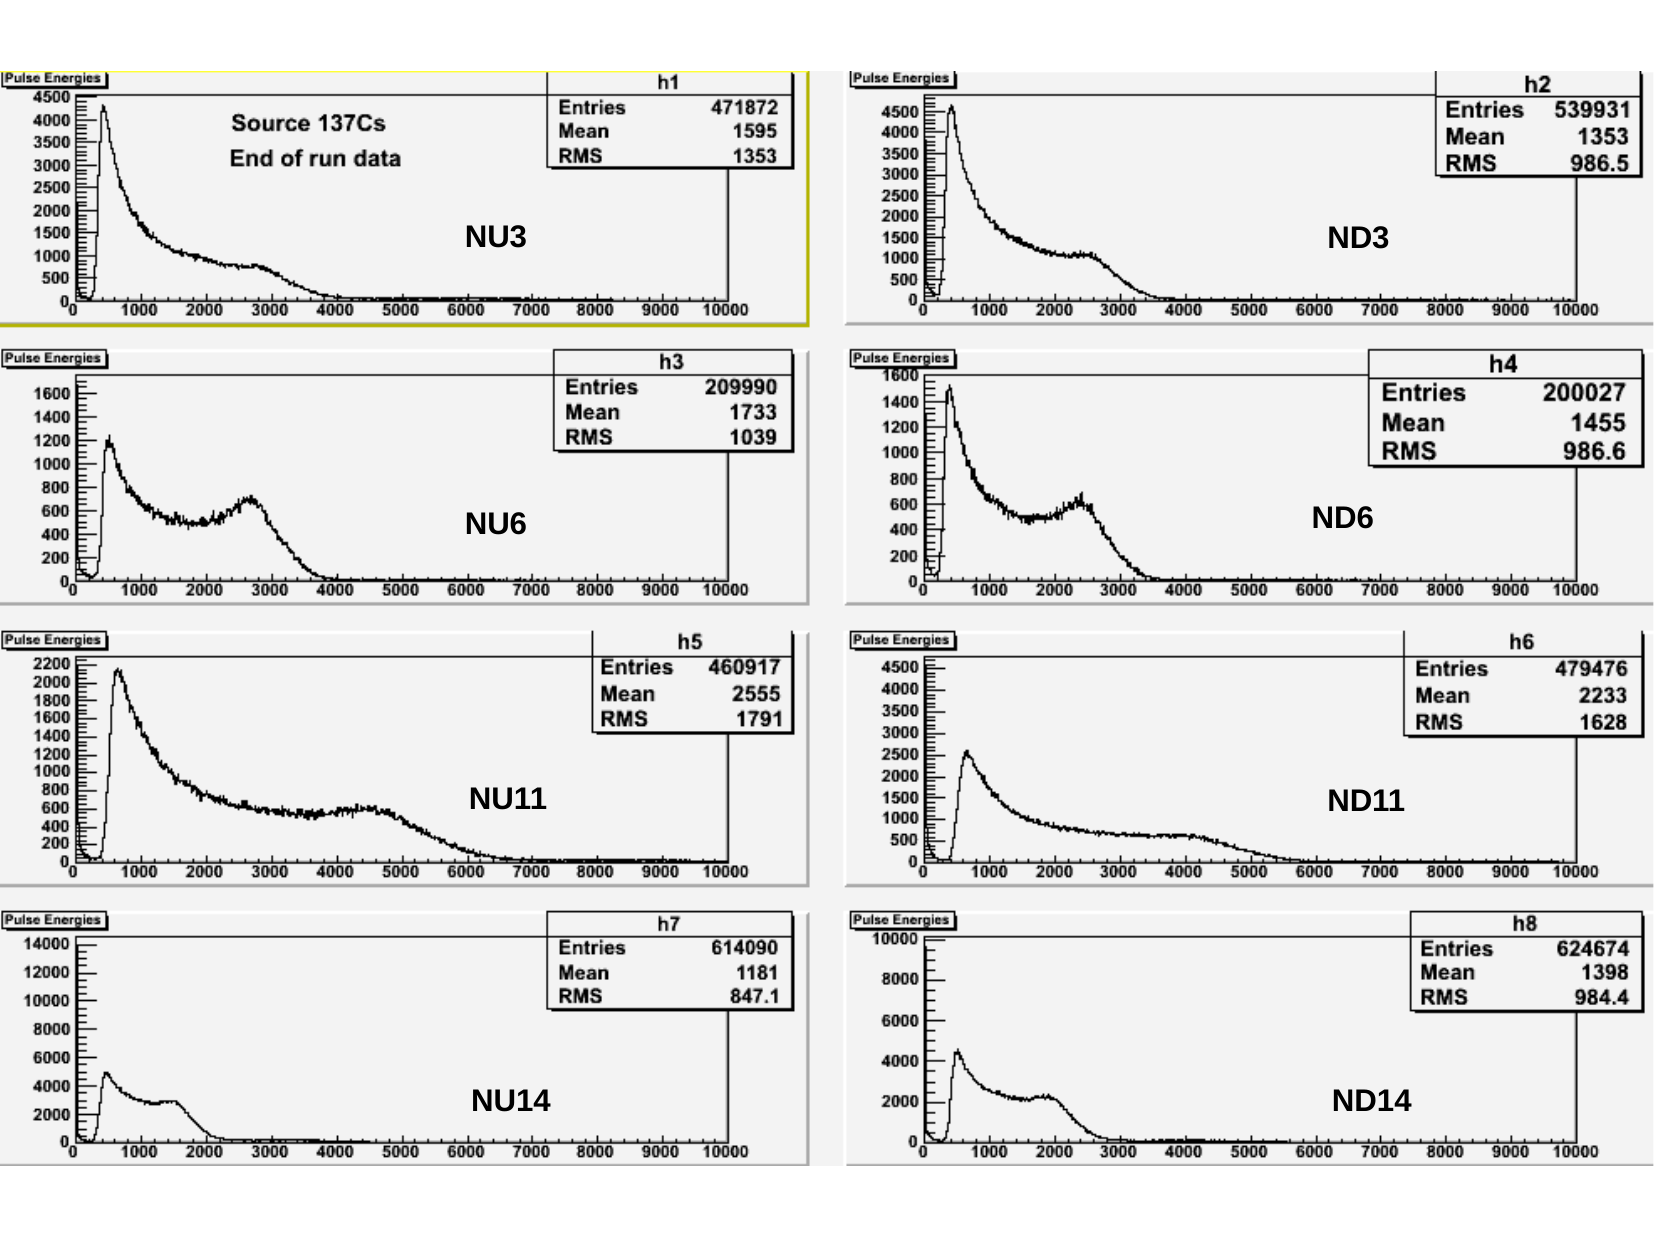

NU3
ND3
ND6
NU6
NU11
ND11
NU14
ND14